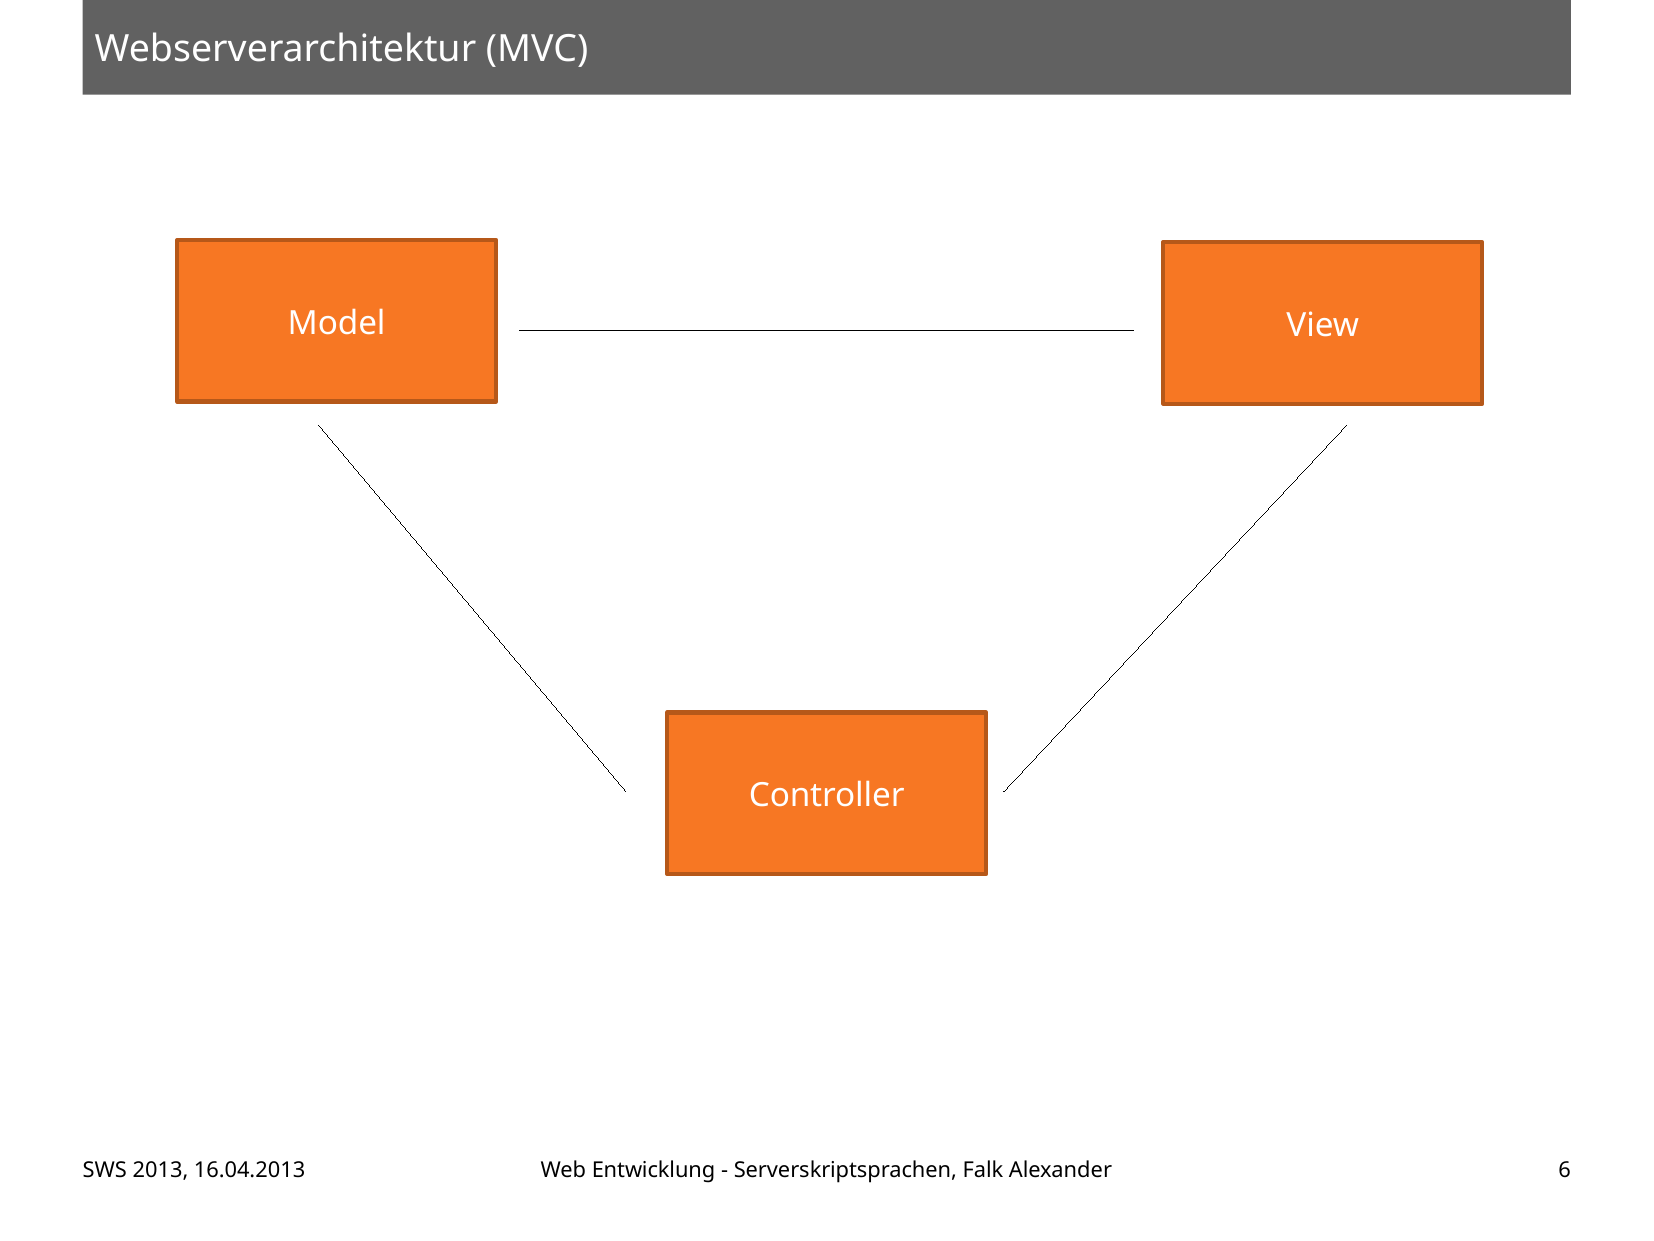

# Webserverarchitektur (MVC)
Model
View
Controller
SWS 2013, 16.04.2013
Web Entwicklung - Serverskriptsprachen, Falk Alexander
6